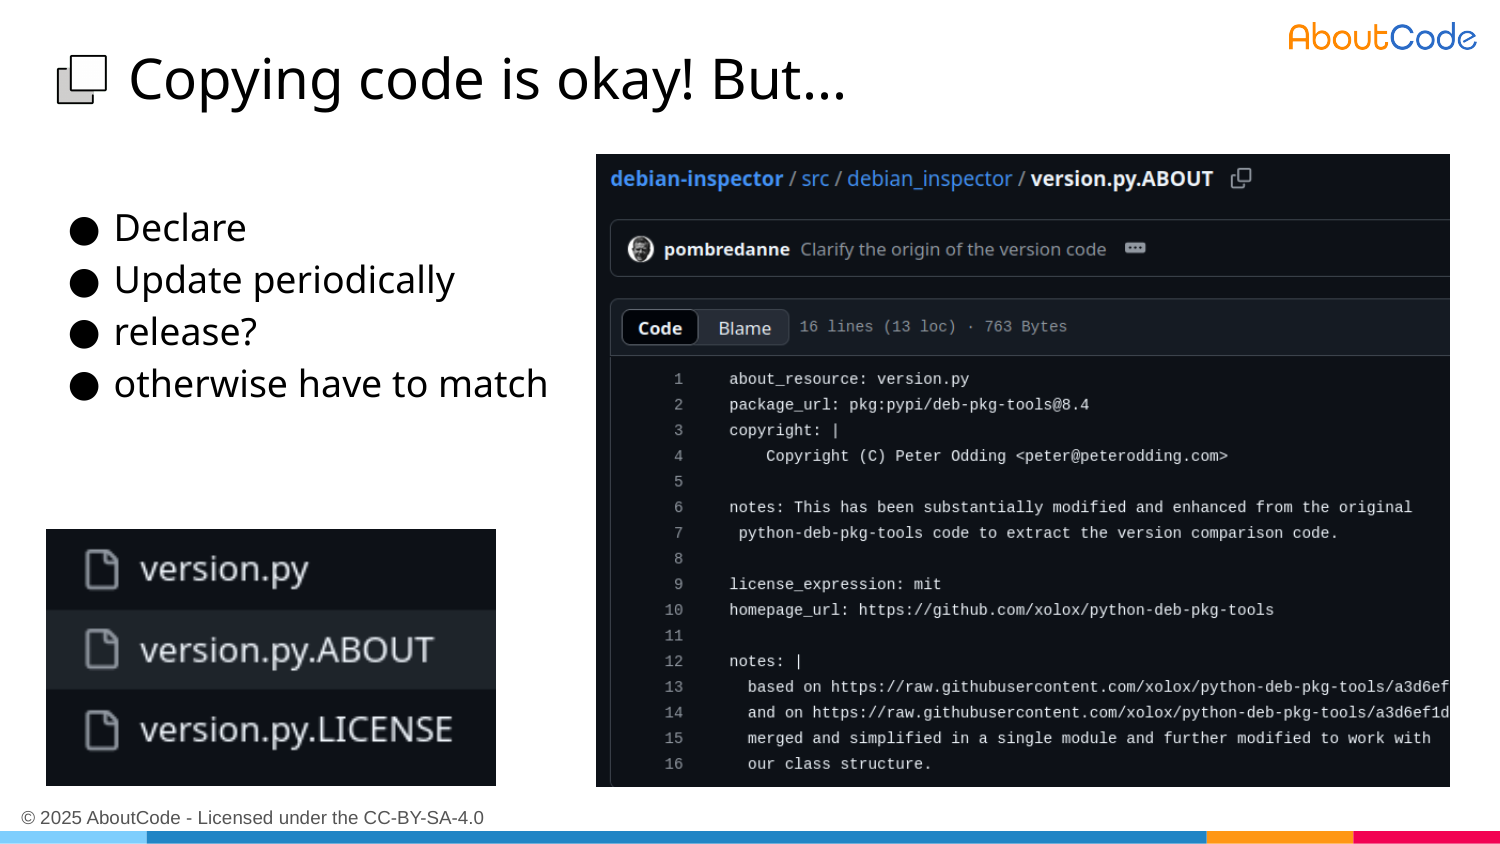

# Copying code is okay! But...
Declare
Update periodically
release?
otherwise have to match